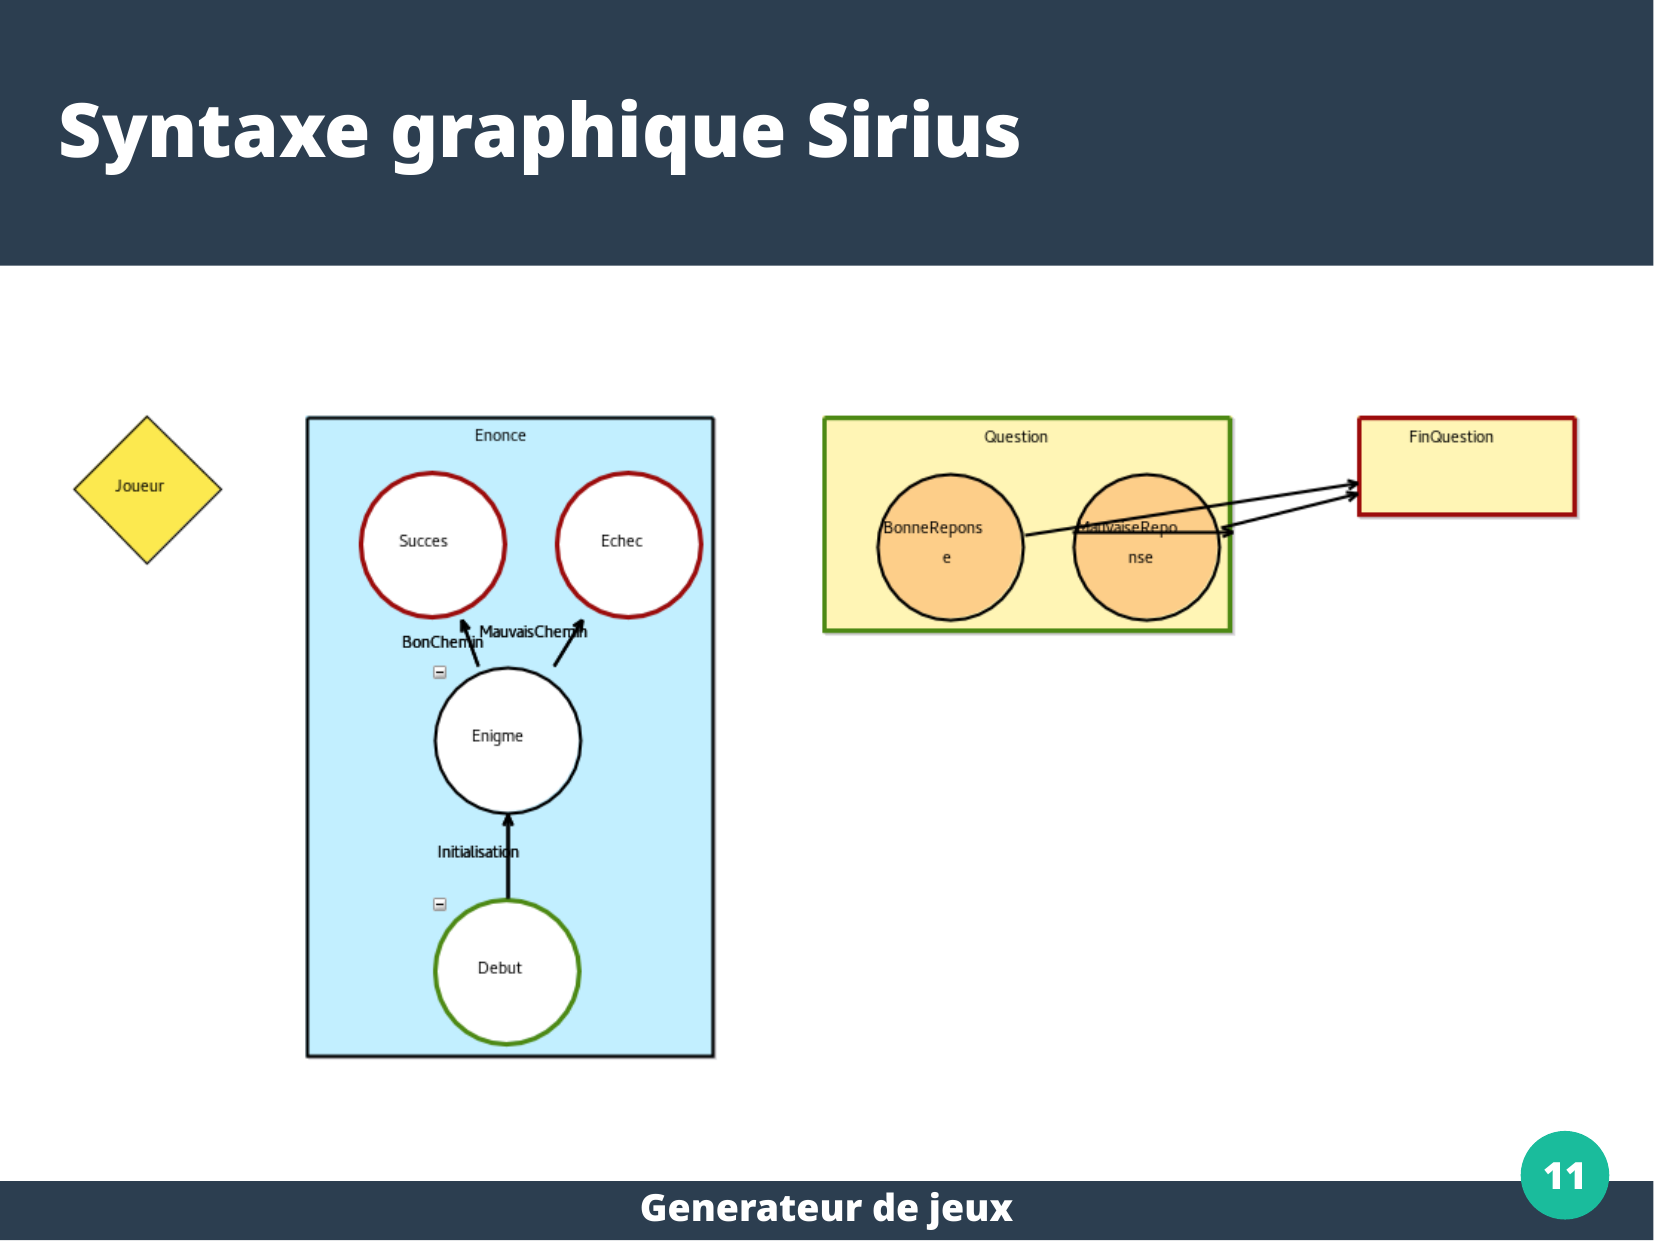

# Syntaxe graphique Sirius
11
Generateur de jeux